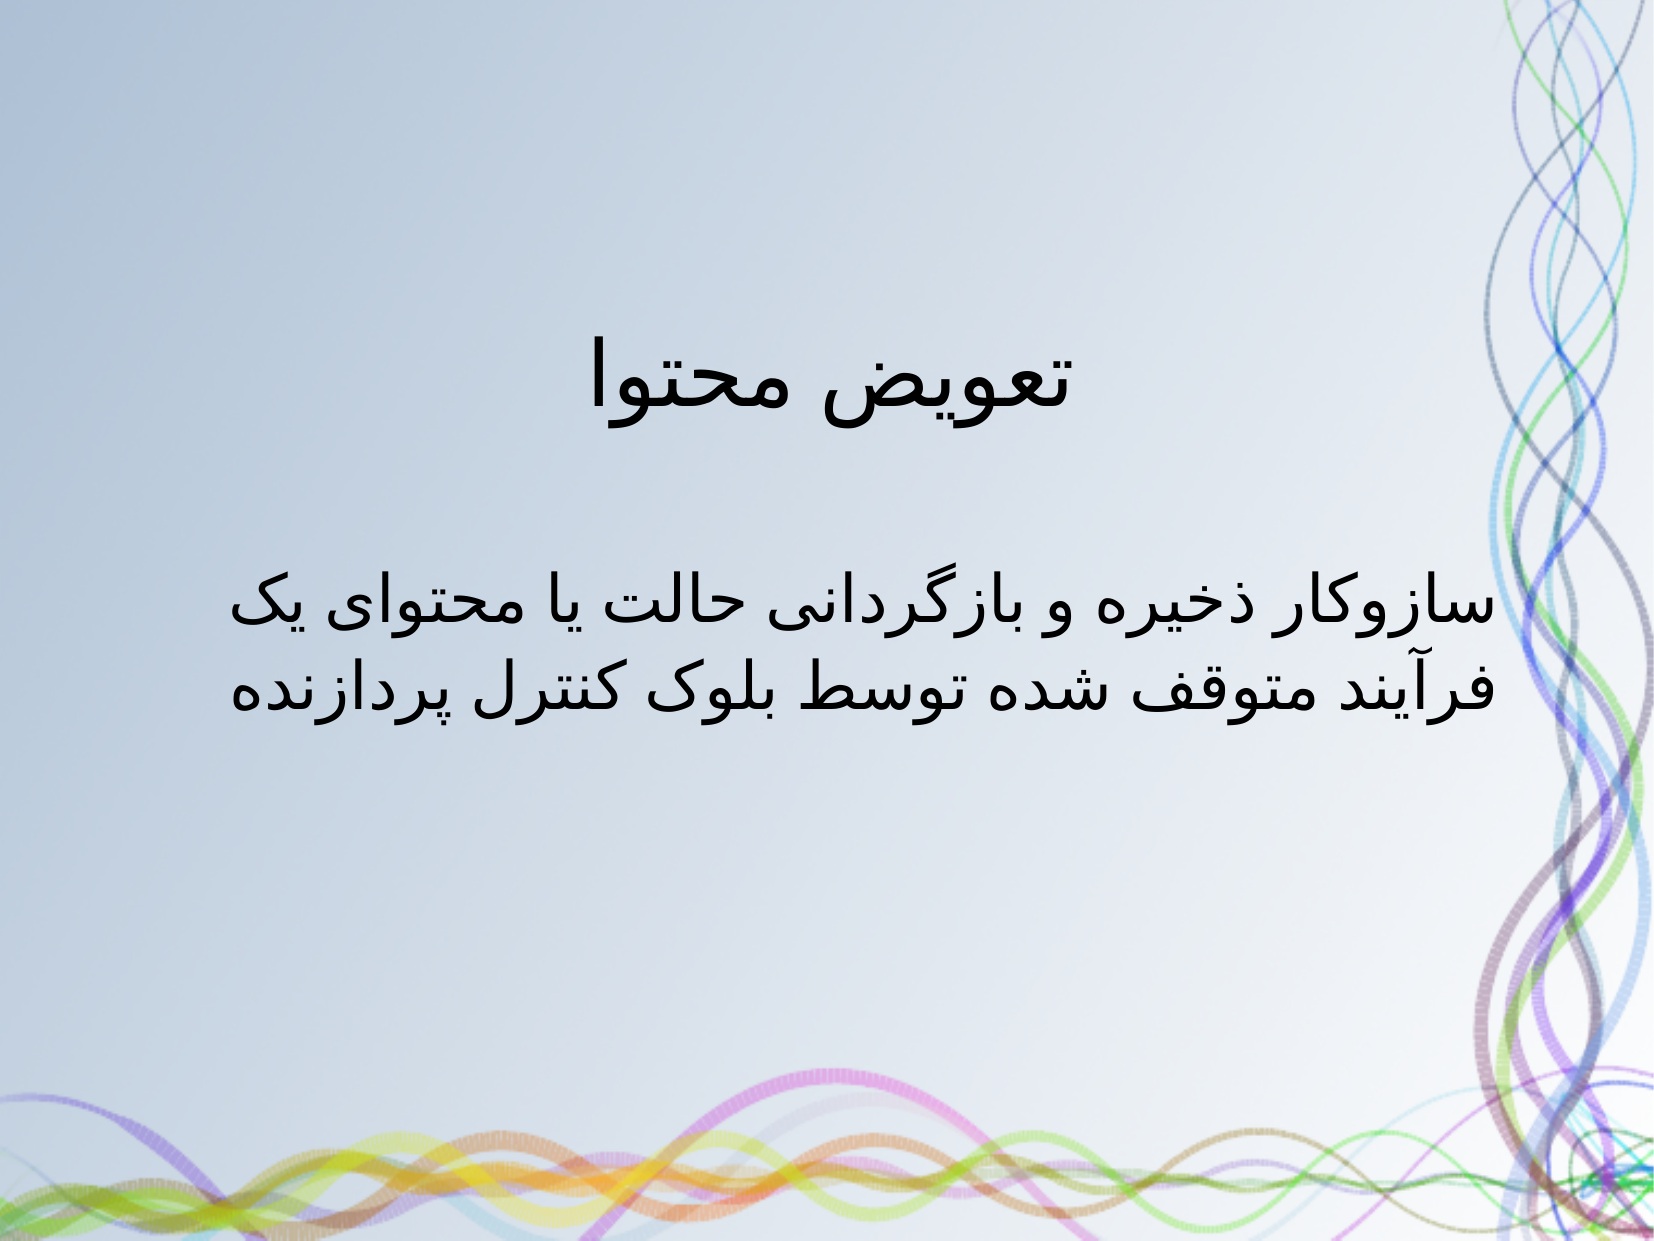

# تعویض محتوا
سازوکار ذخیره و بازگردانی حالت یا محتوای یک فرآیند متوقف شده توسط بلوک کنترل پردازنده